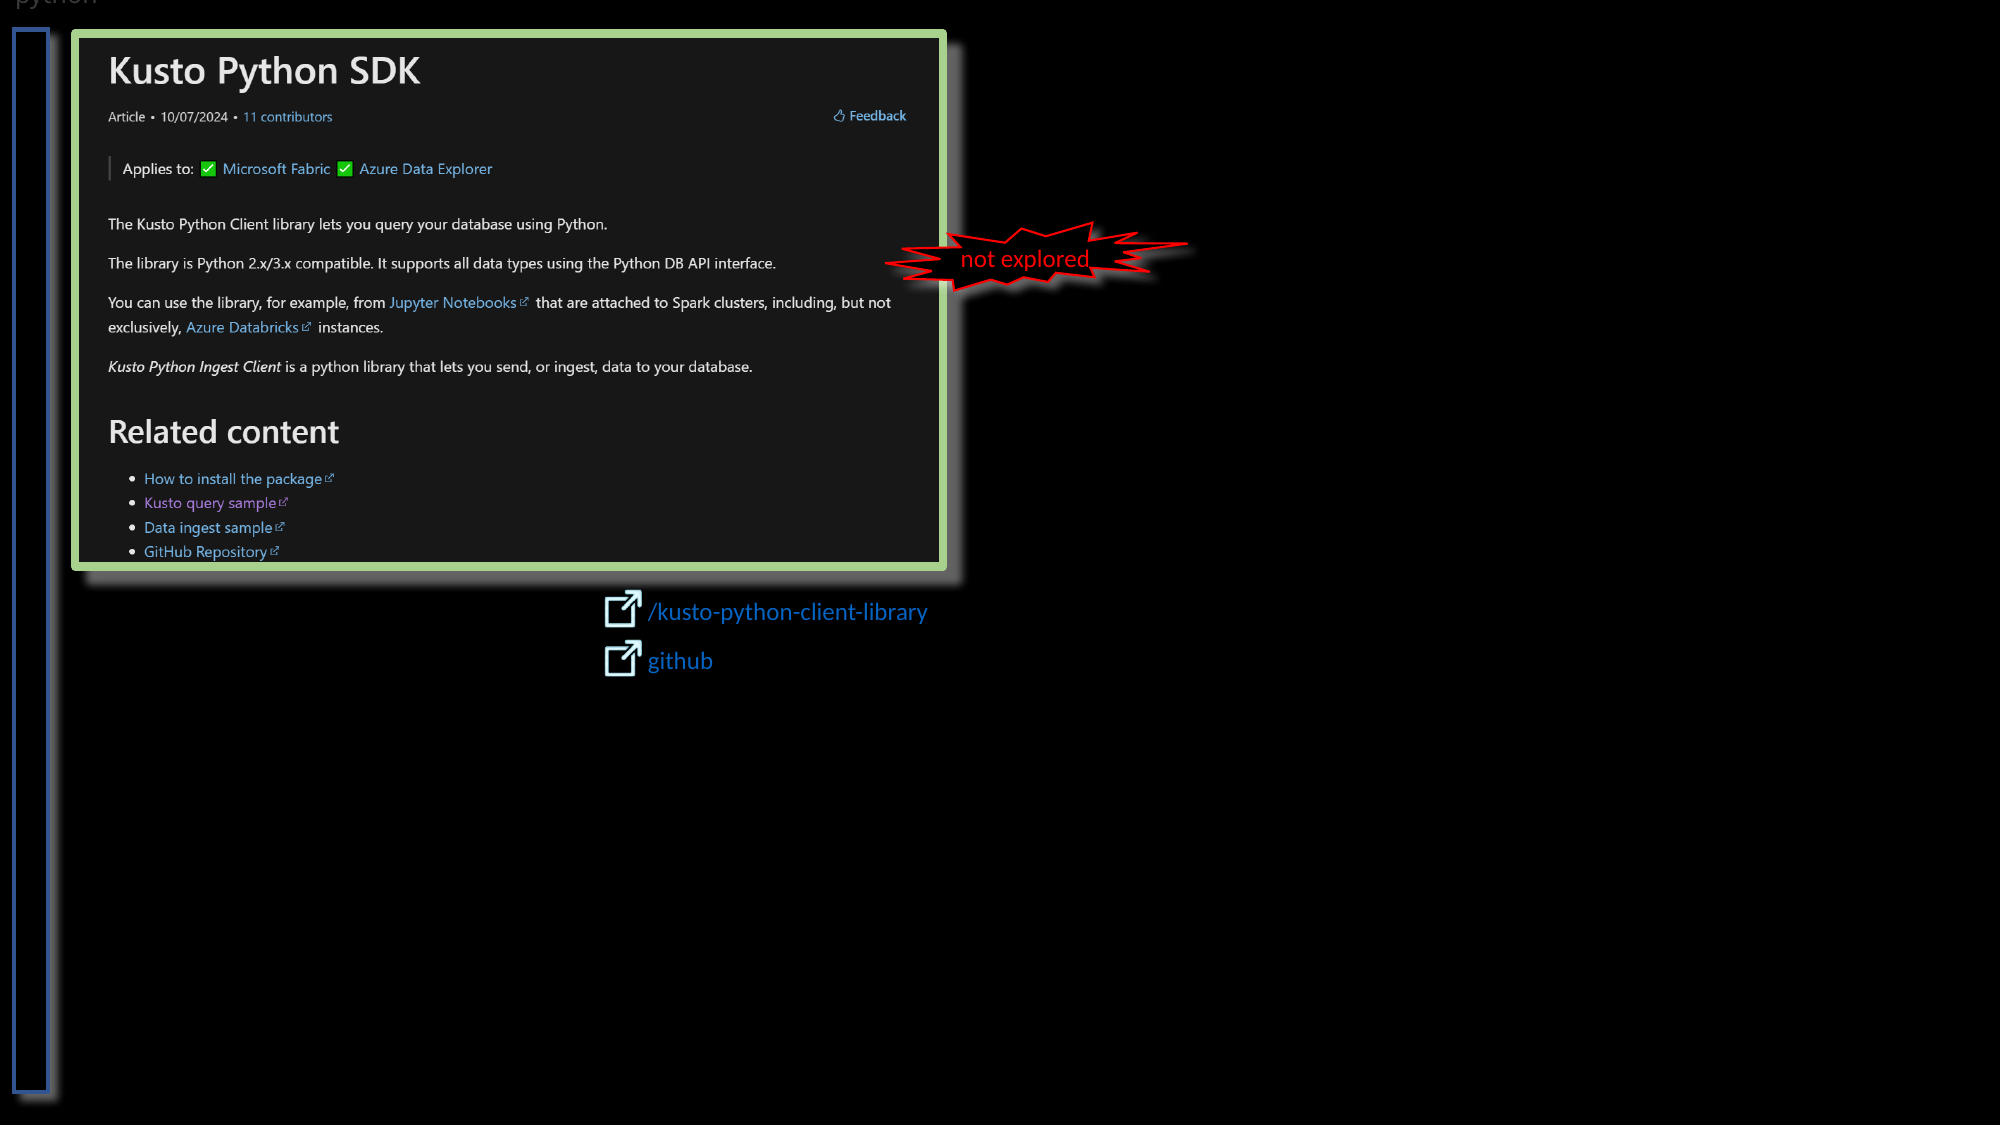

# 7.2.4 python
not explored
/kusto-python-client-library
github